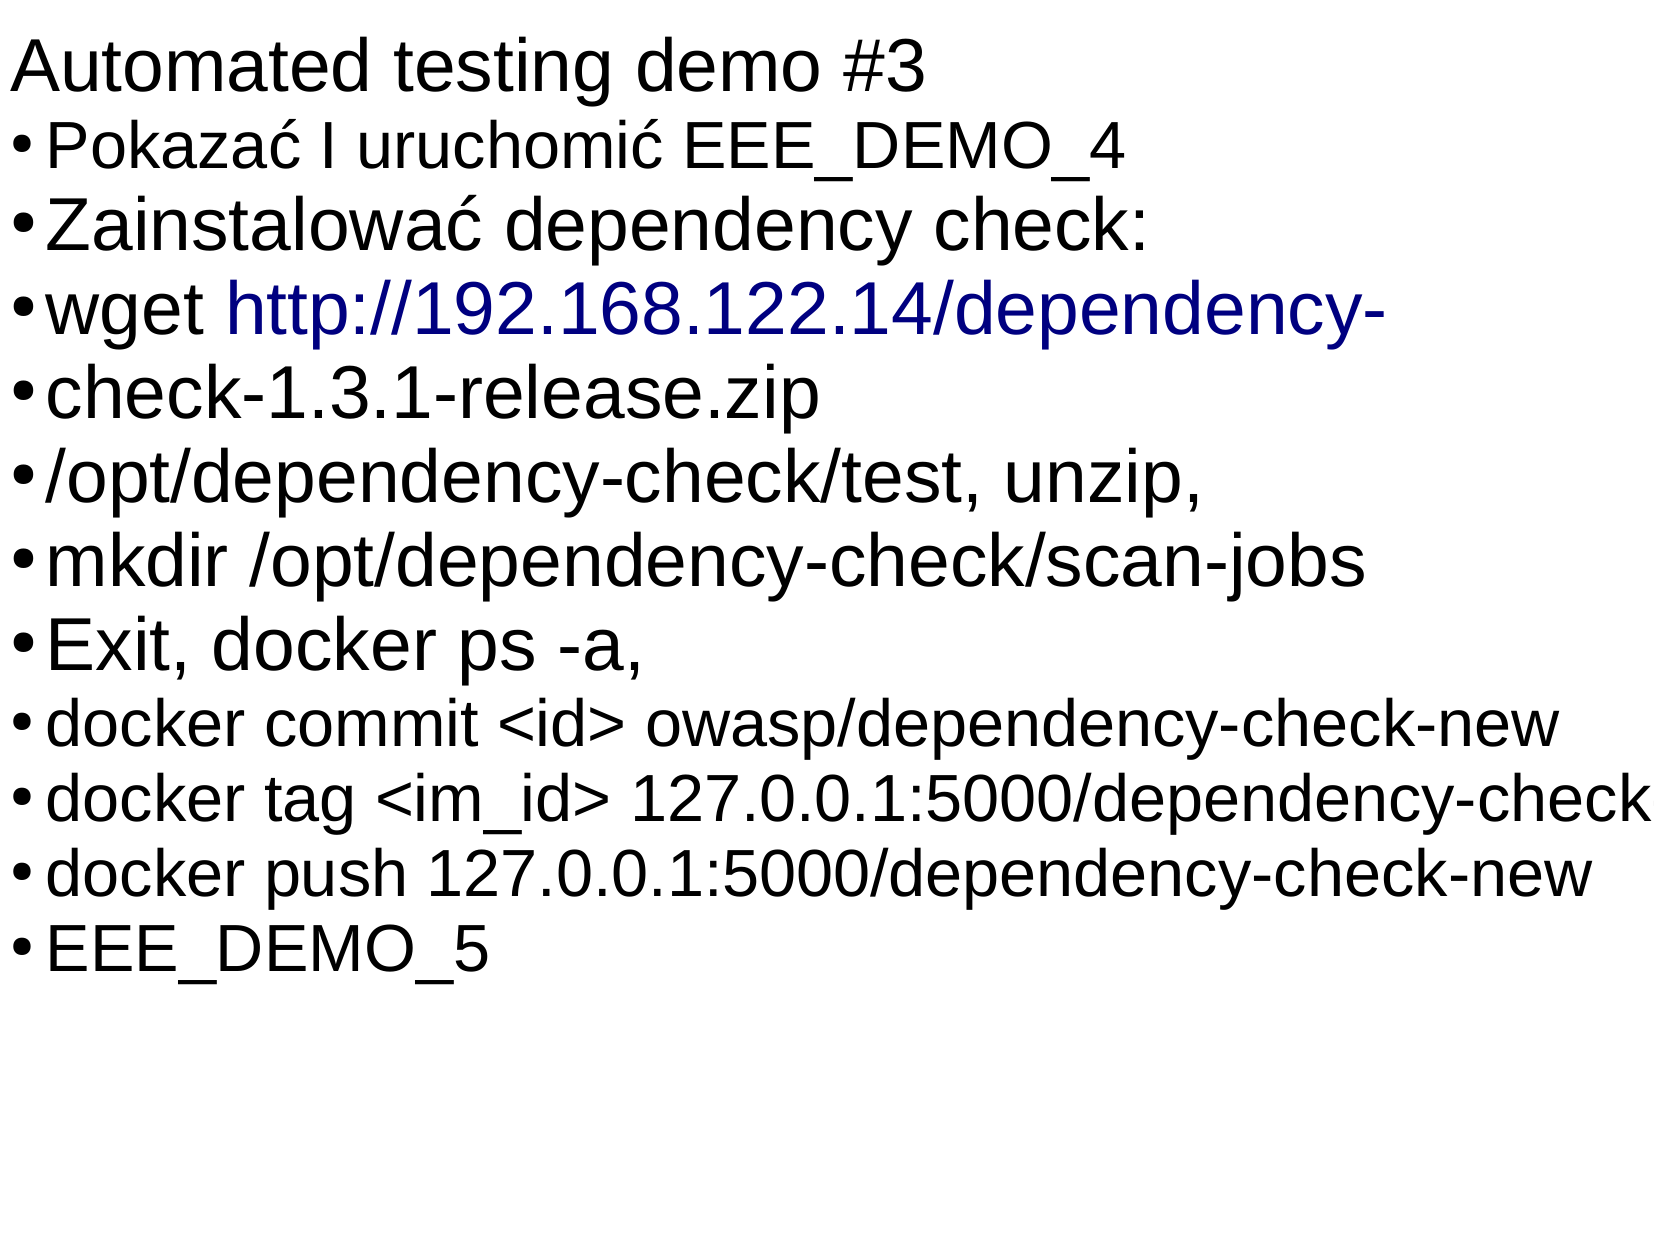

Automated testing demo #3
Pokazać I uruchomić EEE_DEMO_4
Zainstalować dependency check:
wget http://192.168.122.14/dependency-
check-1.3.1-release.zip
/opt/dependency-check/test, unzip,
mkdir /opt/dependency-check/scan-jobs
Exit, docker ps -a,
docker commit <id> owasp/dependency-check-new
docker tag <im_id> 127.0.0.1:5000/dependency-check-new
docker push 127.0.0.1:5000/dependency-check-new
EEE_DEMO_5